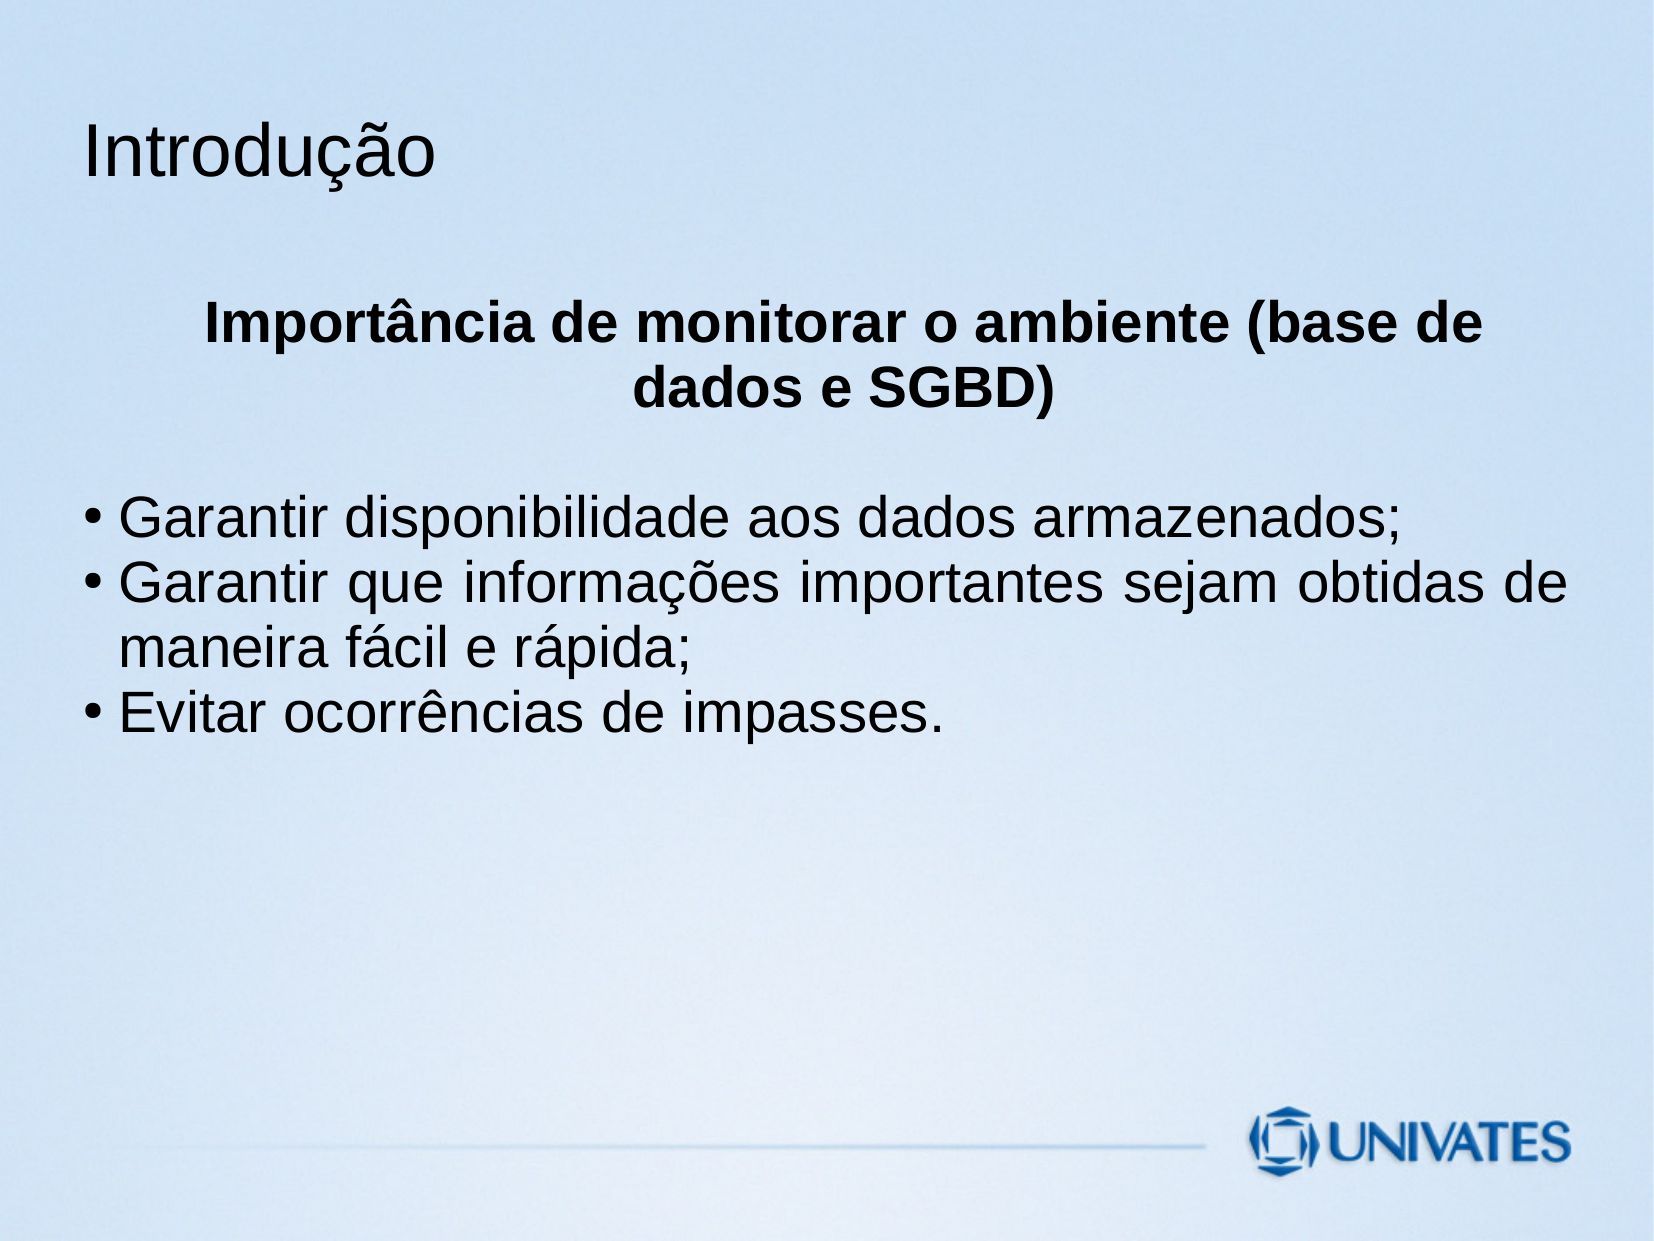

# Introdução
Importância de monitorar o ambiente (base de dados e SGBD)
Garantir disponibilidade aos dados armazenados;
Garantir que informações importantes sejam obtidas de maneira fácil e rápida;
Evitar ocorrências de impasses.
3